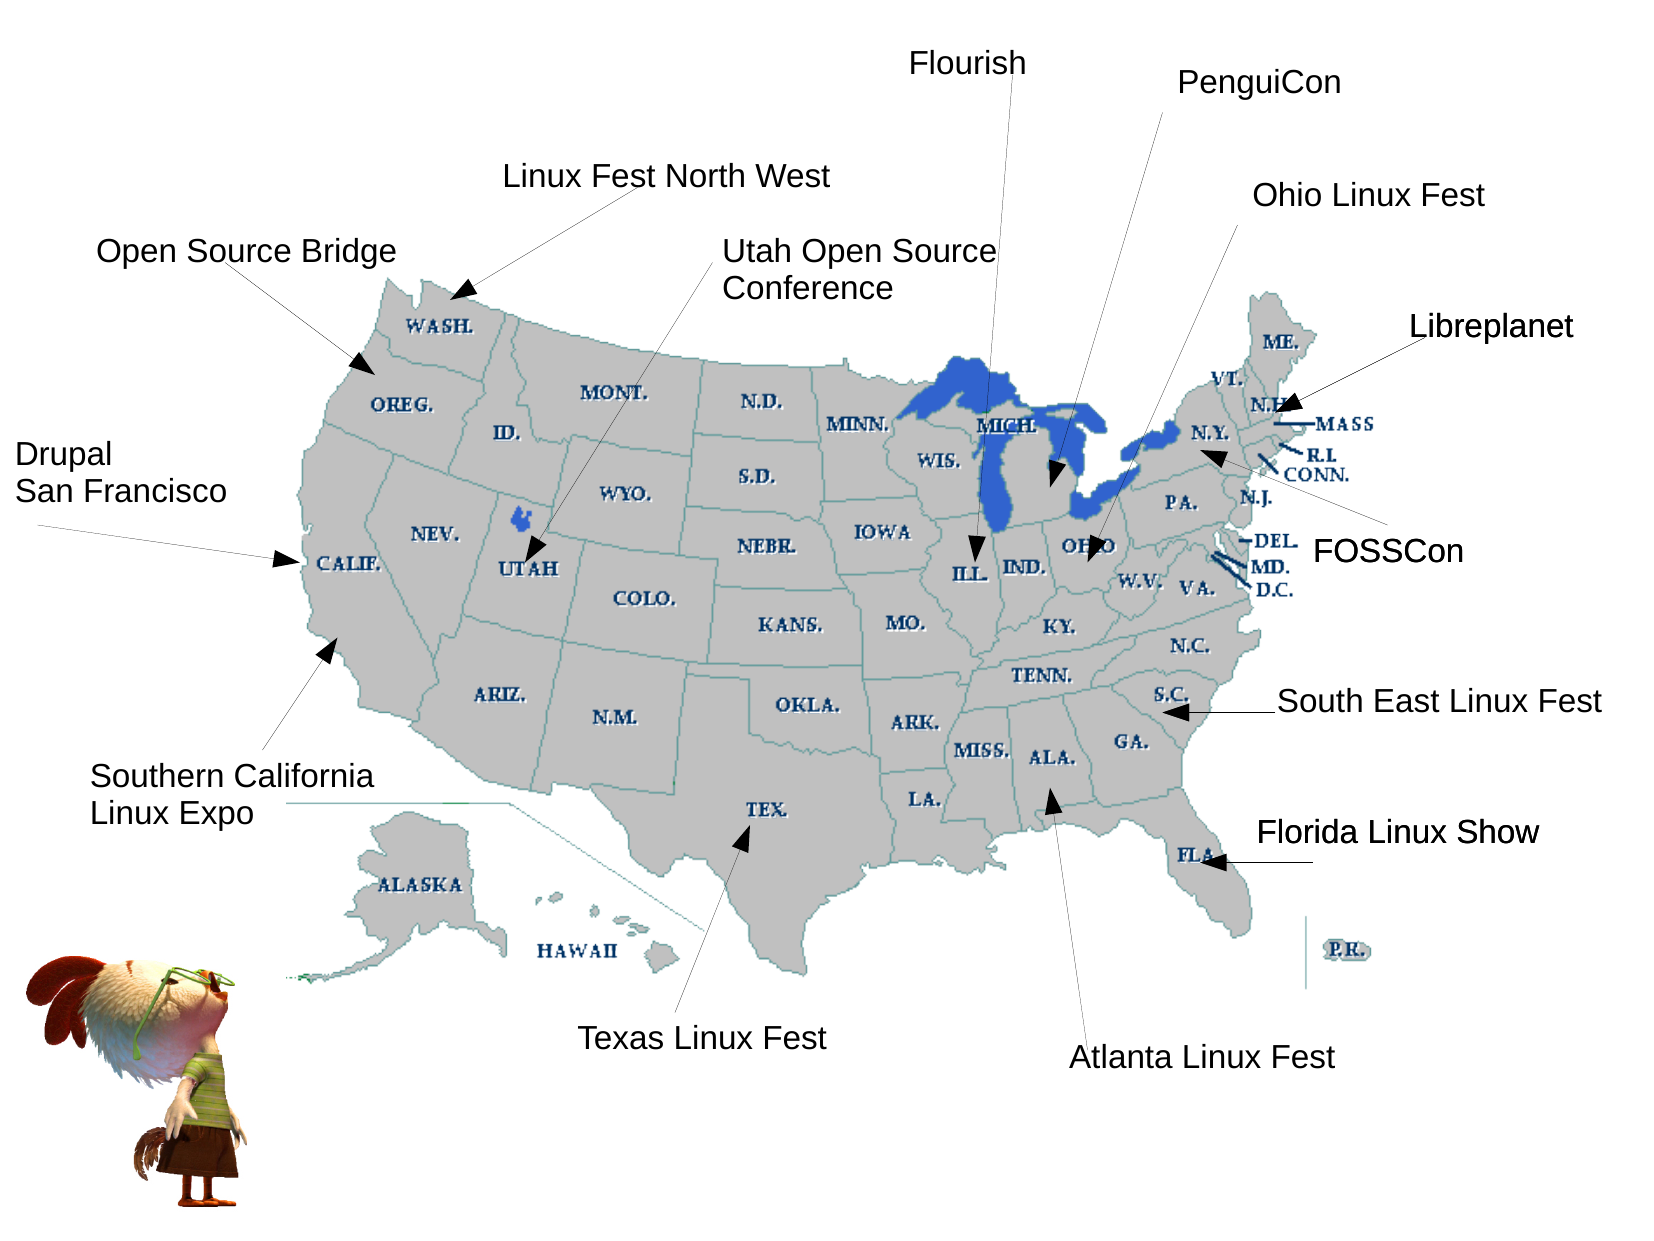

Flourish
PenguiCon
Linux Fest North West
Ohio Linux Fest
Open Source Bridge
Utah Open Source
Conference
Libreplanet
Libreplanet
Drupal
San Francisco
FOSSCon
FOSSCon
South East Linux Fest
Southern California
Linux Expo
Florida Linux Show
Florida Linux Show
Texas Linux Fest
Atlanta Linux Fest